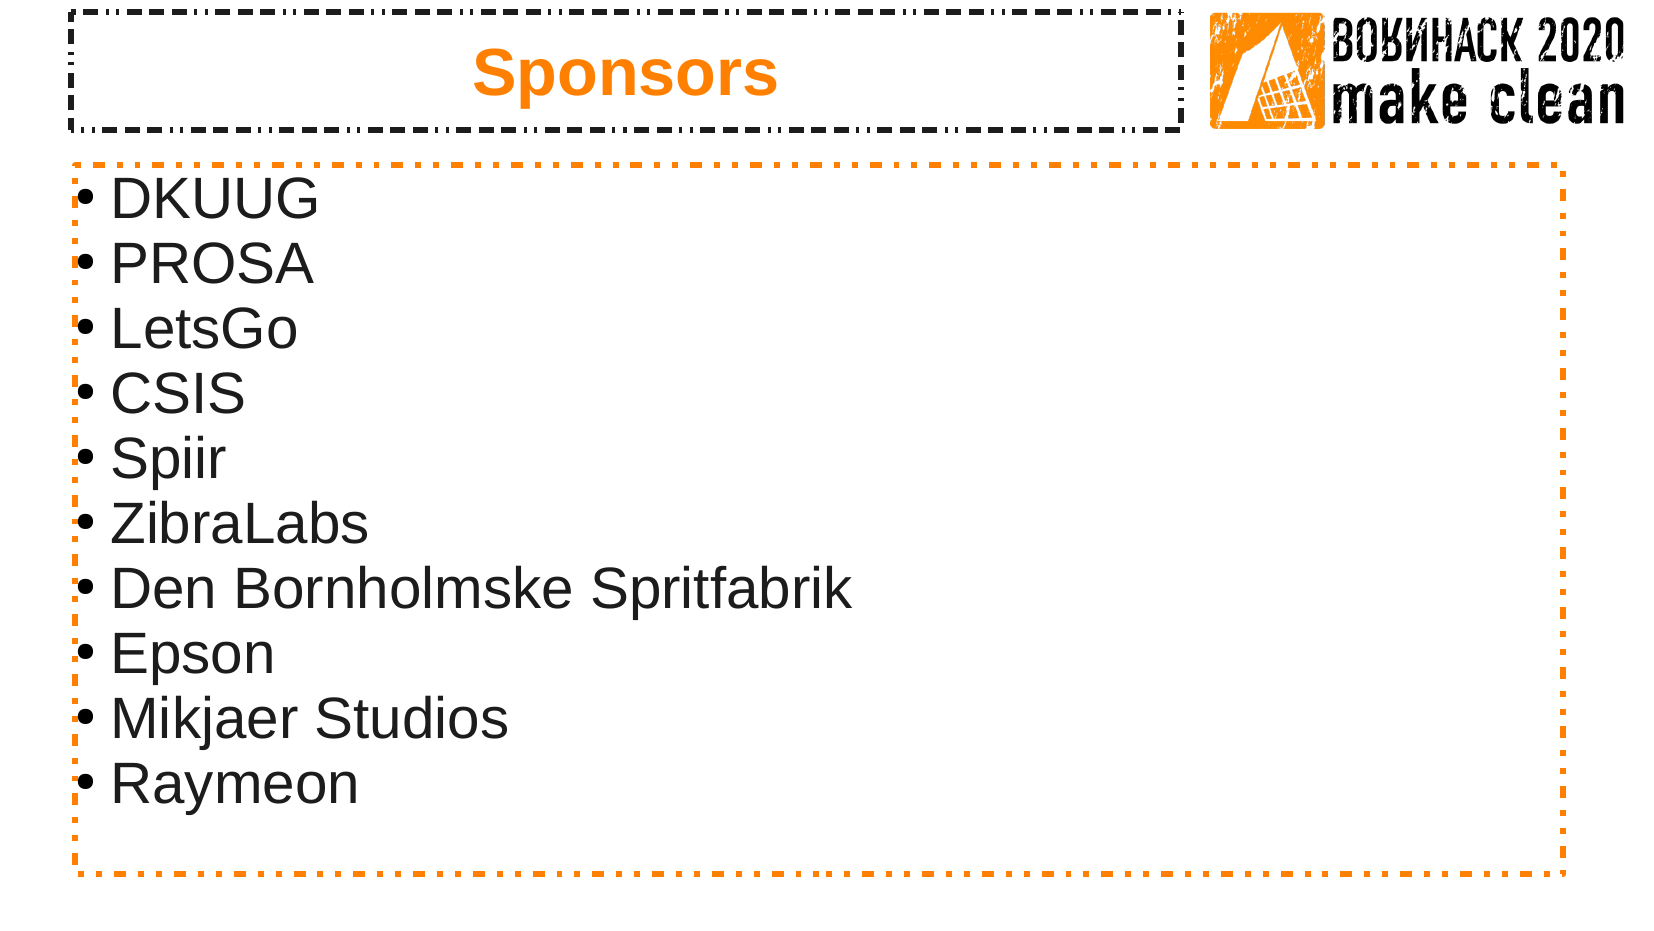

# Sponsors
DKUUG
PROSA
LetsGo
CSIS
Spiir
ZibraLabs
Den Bornholmske Spritfabrik
Epson
Mikjaer Studios
Raymeon